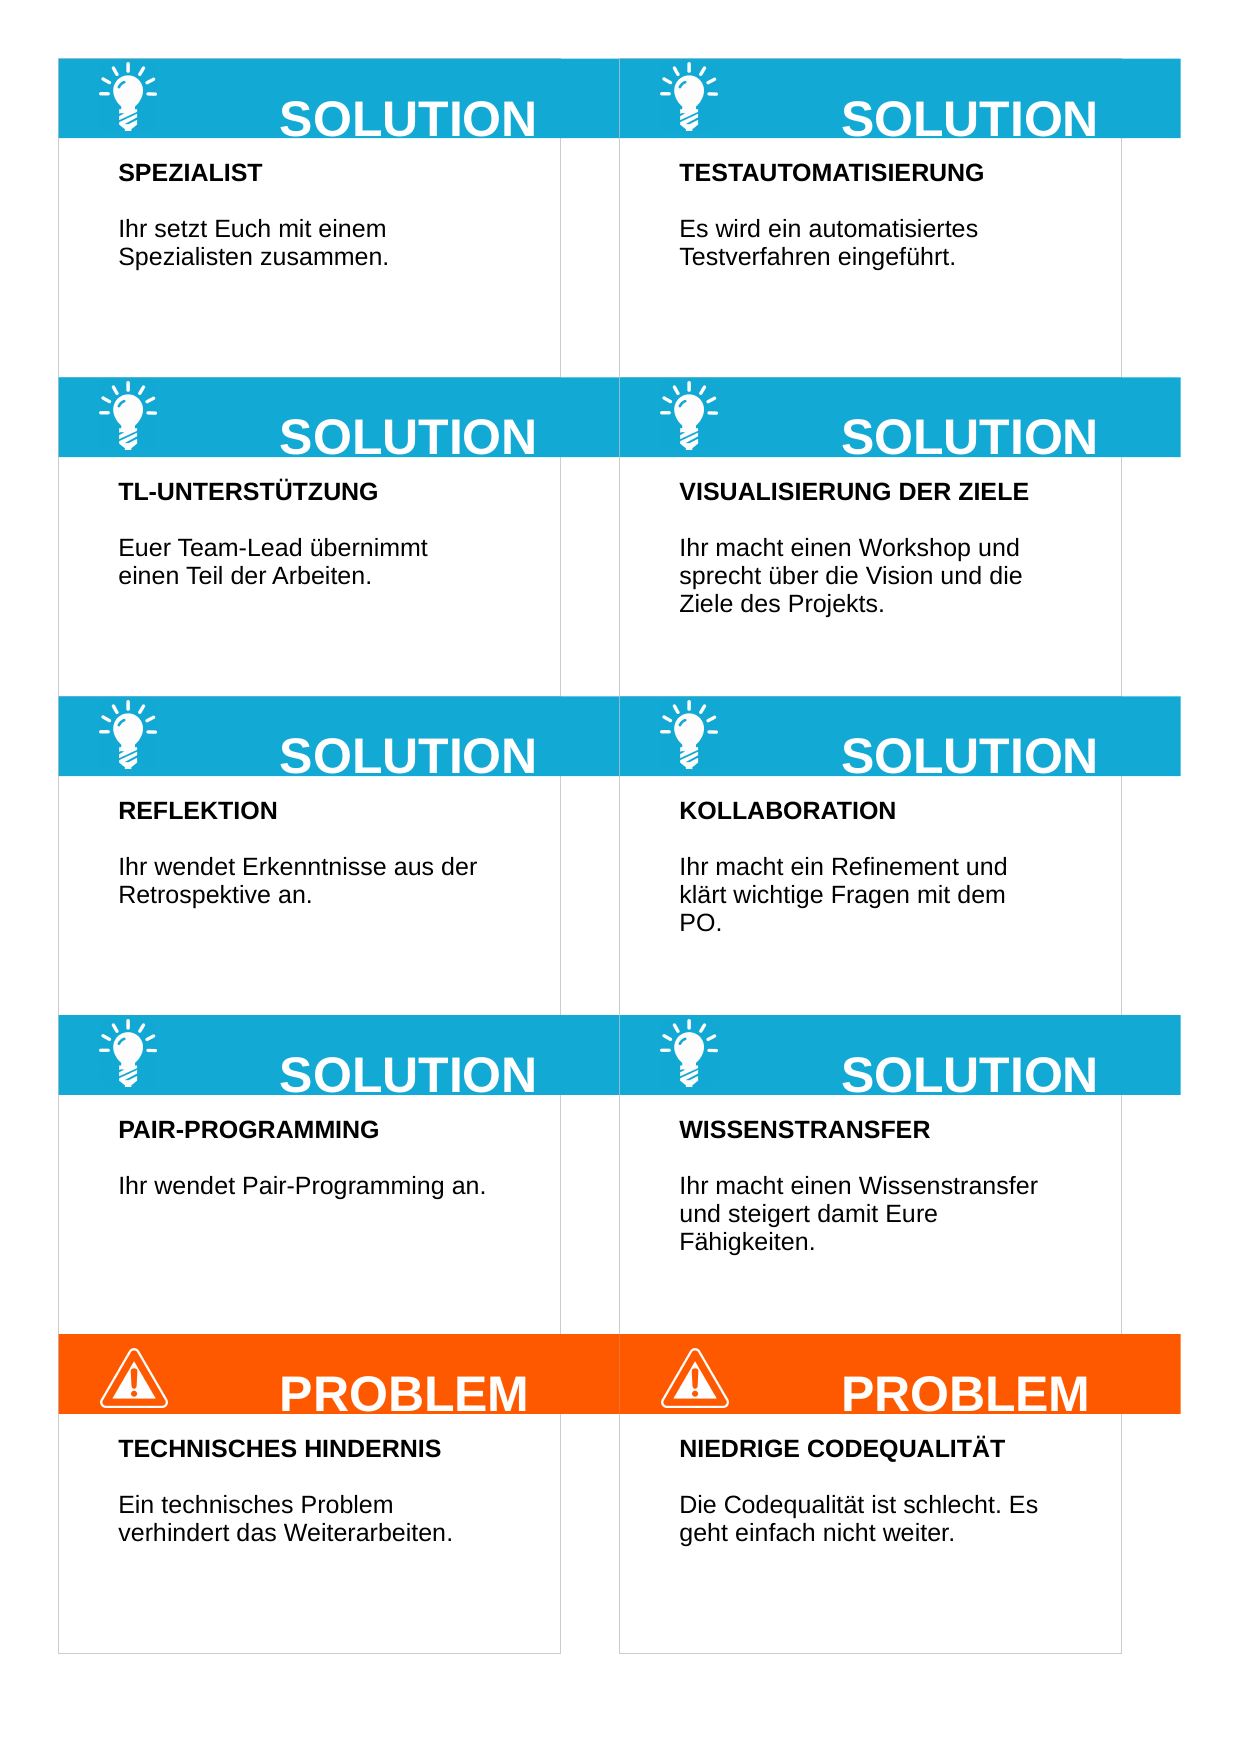

SOLUTION
SPEZIALIST
Ihr setzt Euch mit einem Spezialisten zusammen.
SOLUTION
TESTAUTOMATISIERUNG
Es wird ein automatisiertes Testverfahren eingeführt.
SOLUTION
TL-UNTERSTÜTZUNG
Euer Team-Lead übernimmt einen Teil der Arbeiten.
SOLUTION
VISUALISIERUNG DER ZIELE
Ihr macht einen Workshop und sprecht über die Vision und die Ziele des Projekts.
SOLUTION
REFLEKTION
Ihr wendet Erkenntnisse aus der Retrospektive an.
SOLUTION
KOLLABORATION
Ihr macht ein Refinement und klärt wichtige Fragen mit dem PO.
SOLUTION
PAIR-PROGRAMMING
Ihr wendet Pair-Programming an.
SOLUTION
WISSENSTRANSFER
Ihr macht einen Wissenstransfer und steigert damit Eure Fähigkeiten.
PROBLEM
PROBLEM
TECHNISCHES HINDERNIS
Ein technisches Problem verhindert das Weiterarbeiten.
NIEDRIGE CODEQUALITÄT
Die Codequalität ist schlecht. Es geht einfach nicht weiter.